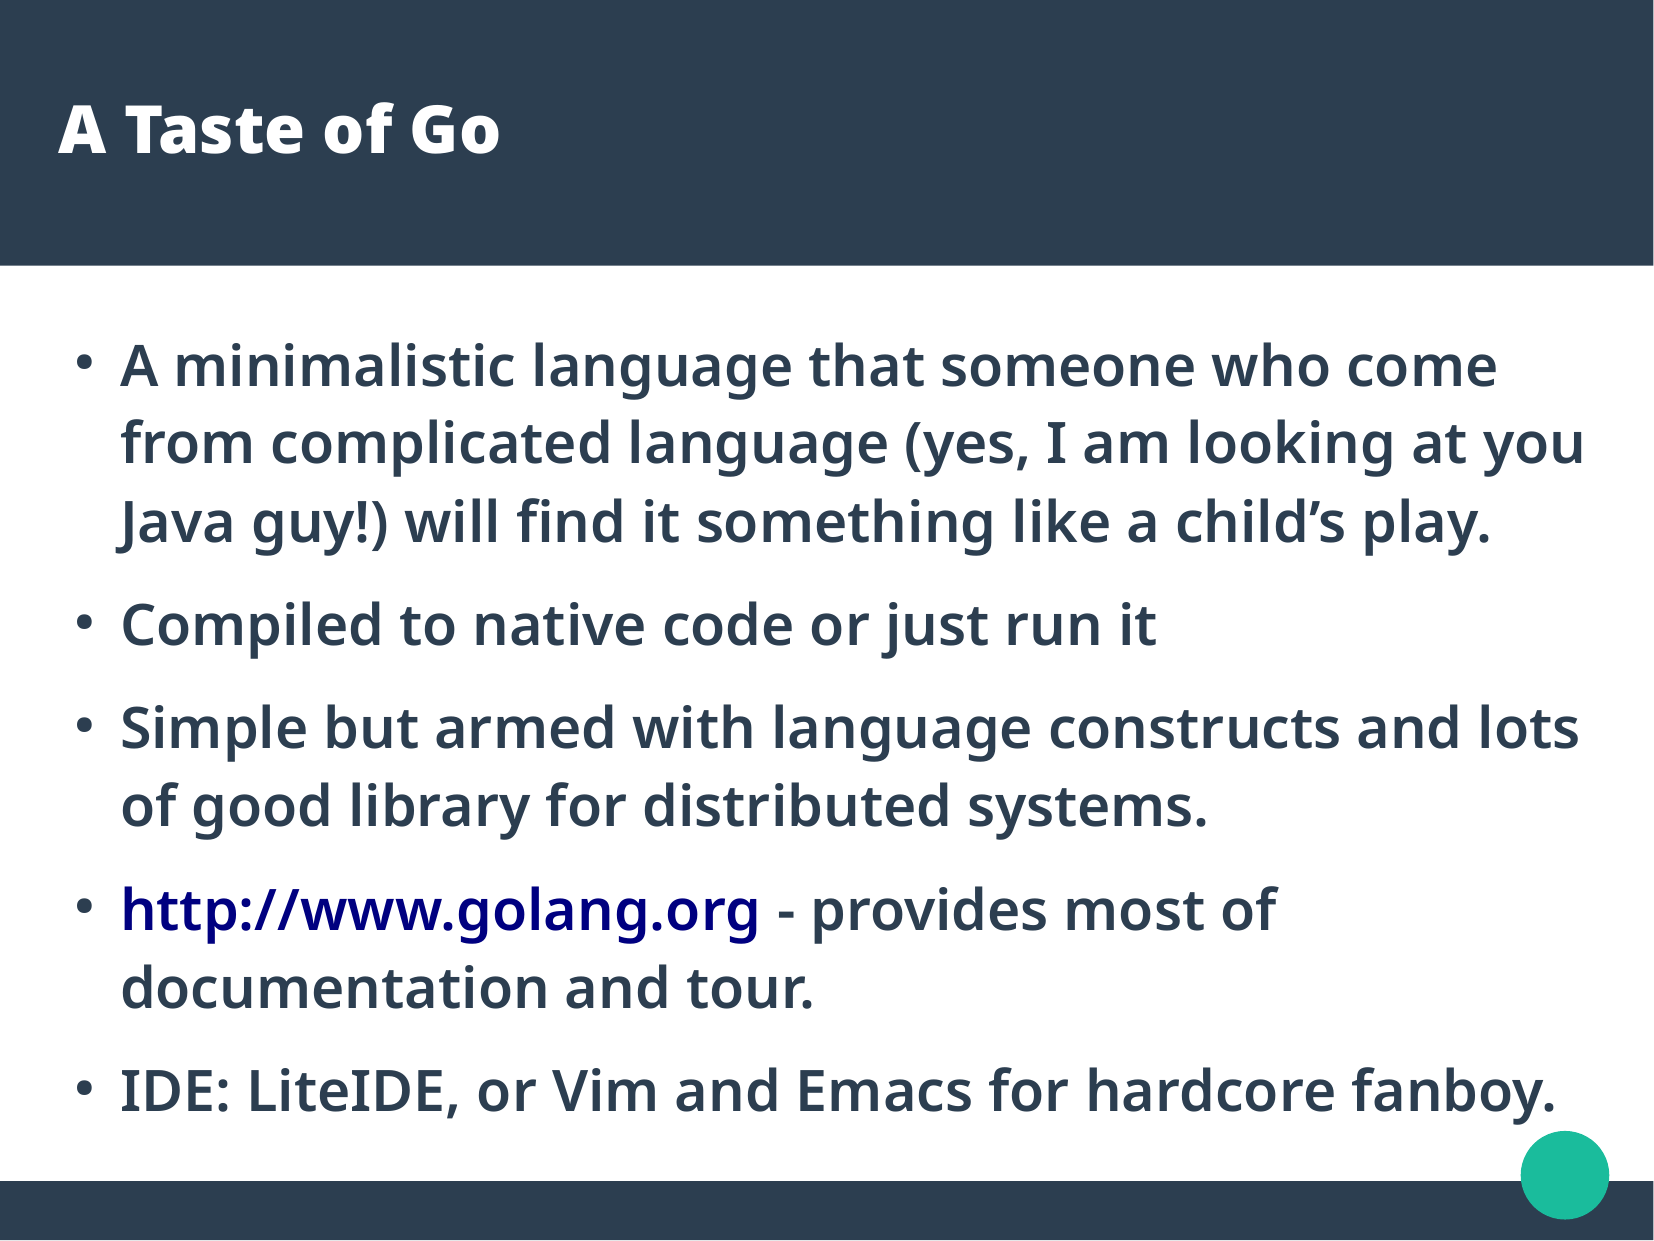

# A Taste of Go
A minimalistic language that someone who come from complicated language (yes, I am looking at you Java guy!) will find it something like a child’s play.
Compiled to native code or just run it
Simple but armed with language constructs and lots of good library for distributed systems.
http://www.golang.org - provides most of documentation and tour.
IDE: LiteIDE, or Vim and Emacs for hardcore fanboy.